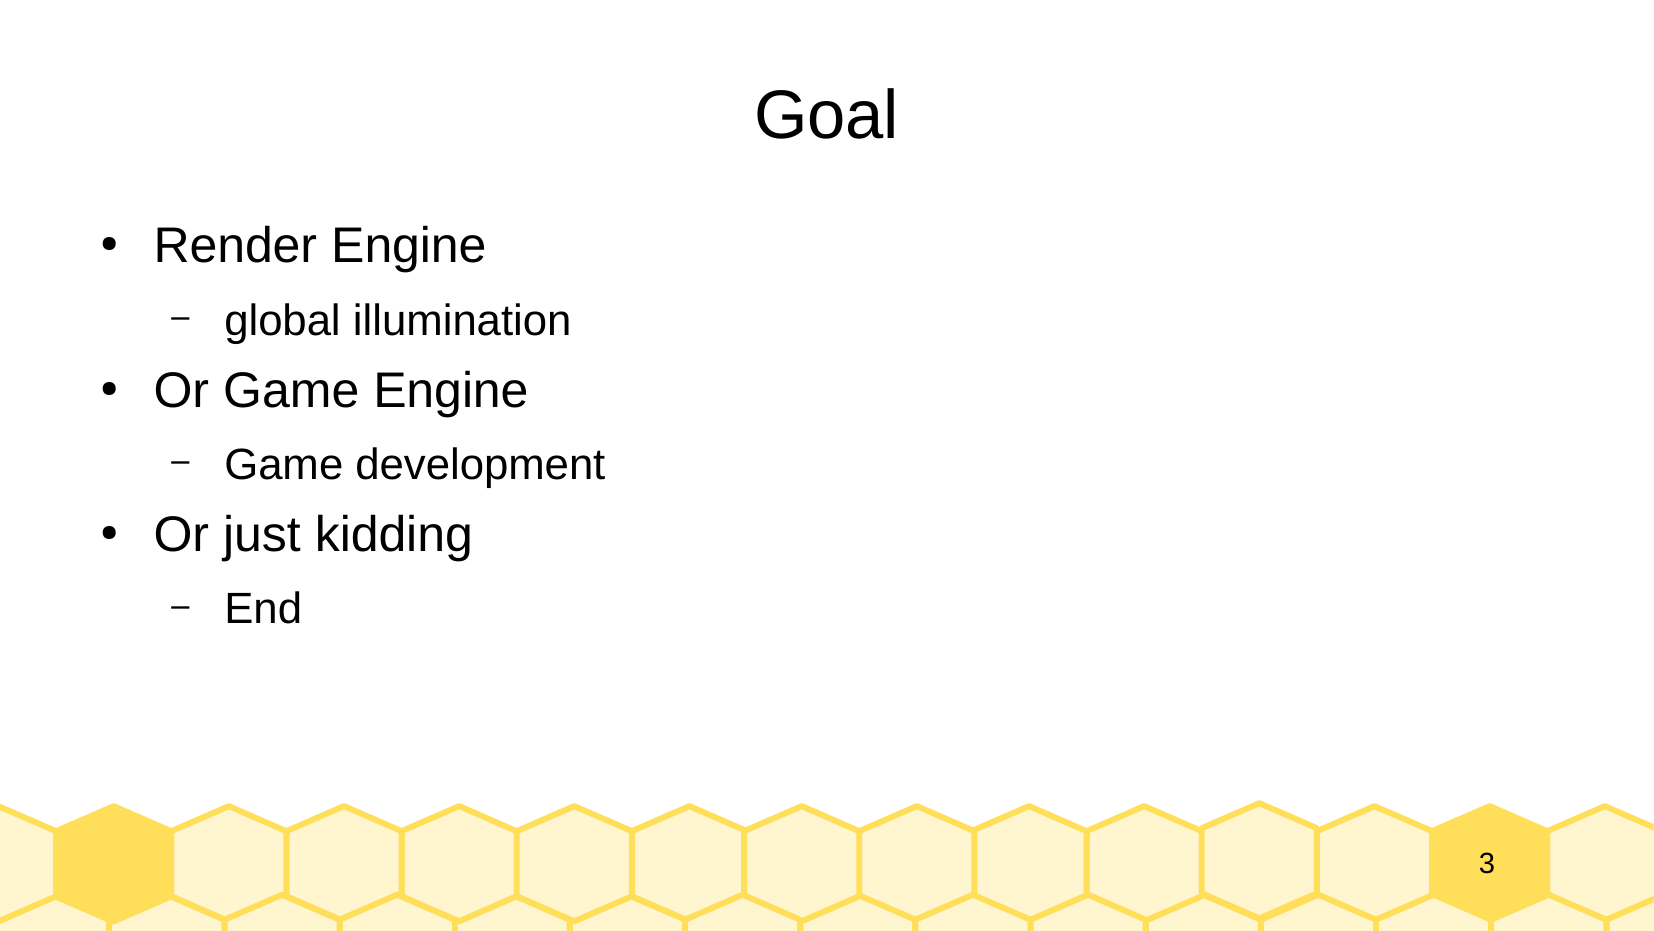

# Goal
Render Engine
global illumination
Or Game Engine
Game development
Or just kidding
End